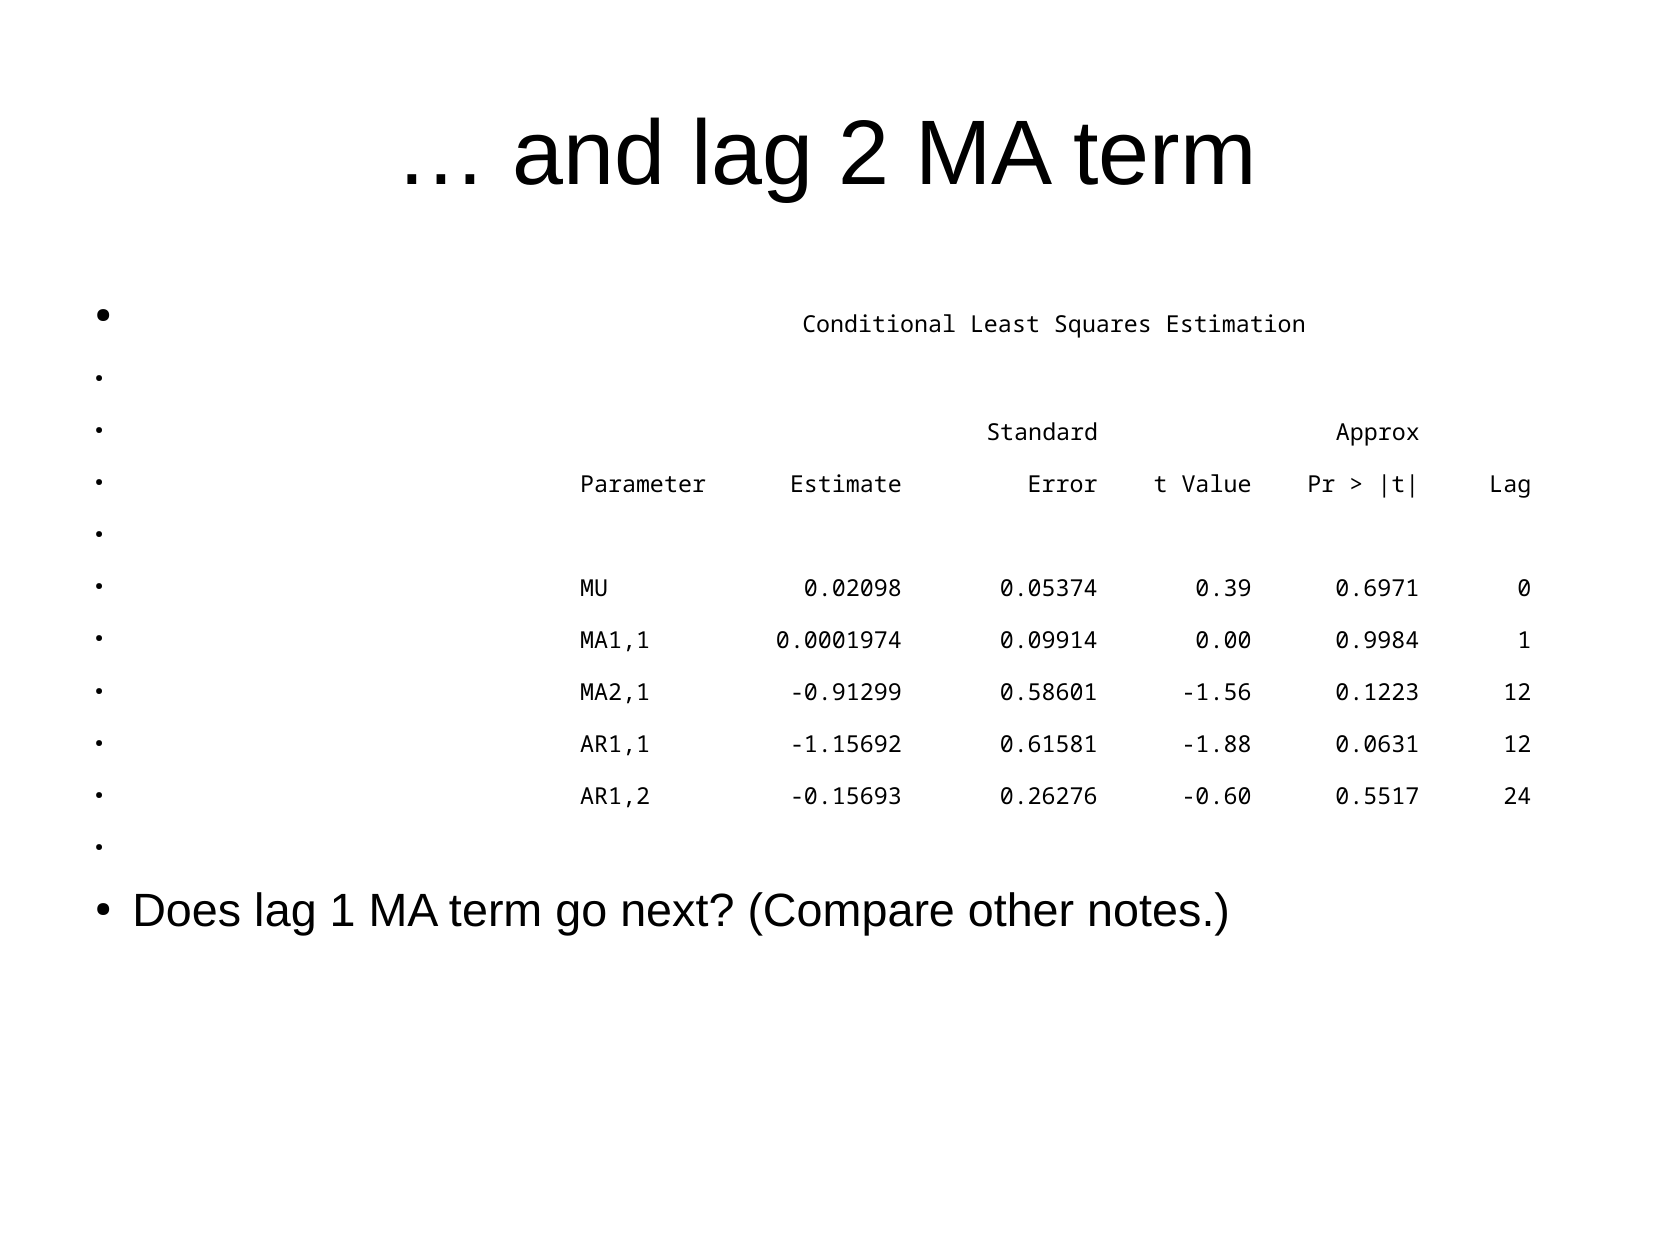

# … and lag 2 MA term
 Conditional Least Squares Estimation
 Standard Approx
 Parameter Estimate Error t Value Pr > |t| Lag
 MU 0.02098 0.05374 0.39 0.6971 0
 MA1,1 0.0001974 0.09914 0.00 0.9984 1
 MA2,1 -0.91299 0.58601 -1.56 0.1223 12
 AR1,1 -1.15692 0.61581 -1.88 0.0631 12
 AR1,2 -0.15693 0.26276 -0.60 0.5517 24
Does lag 1 MA term go next? (Compare other notes.)